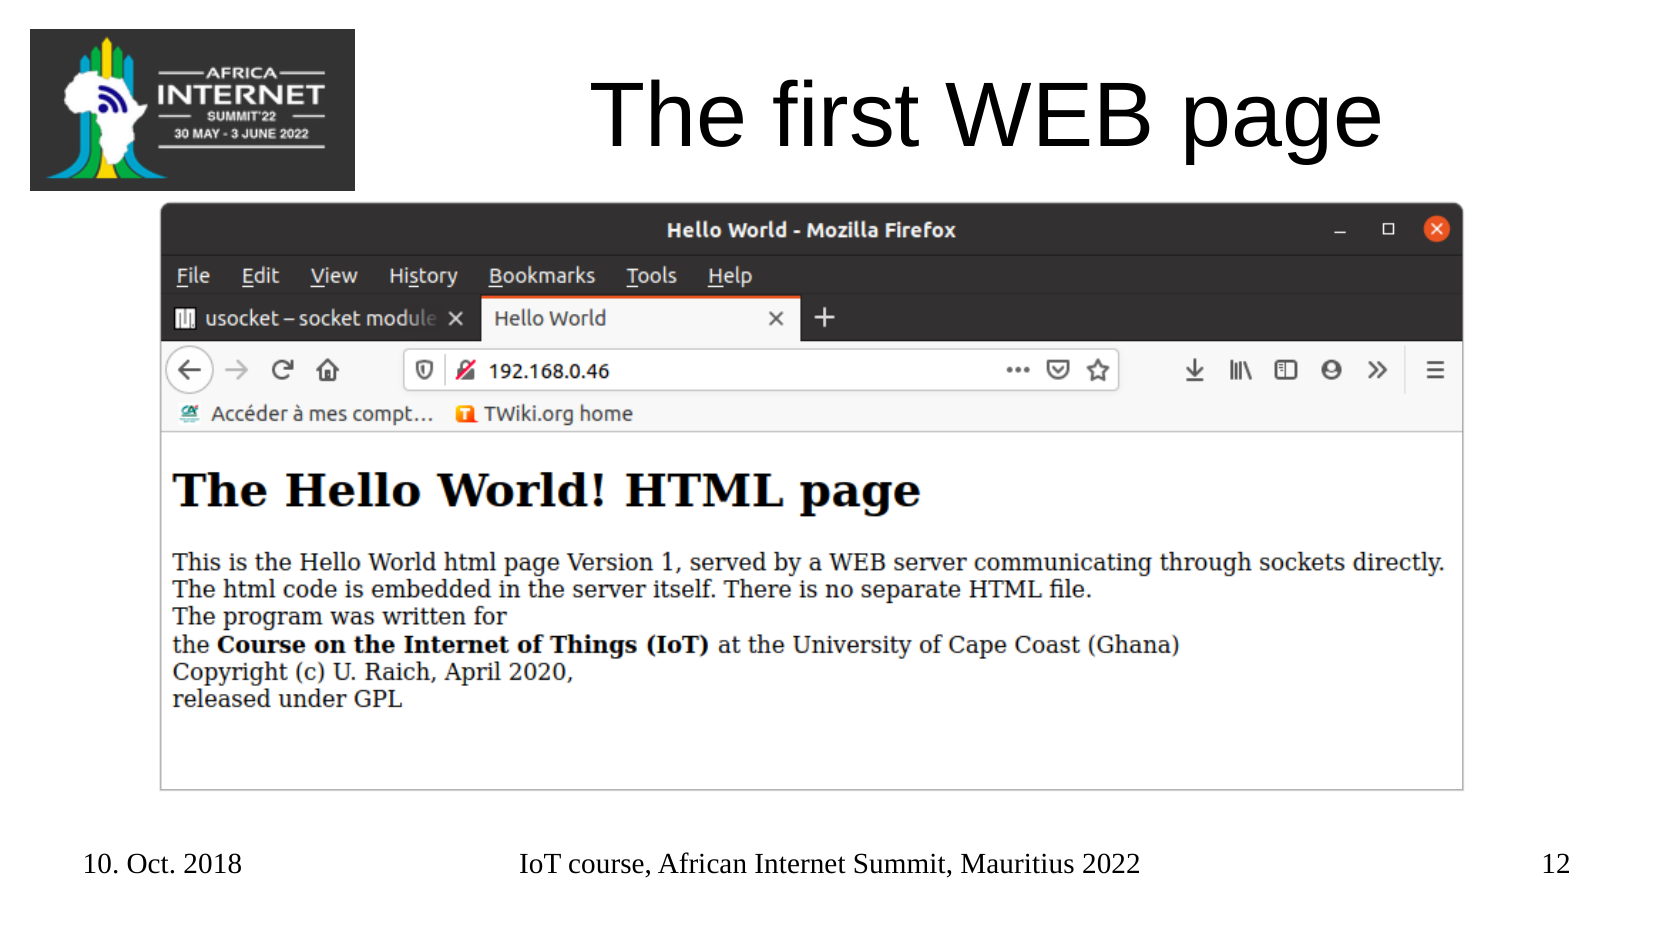

# The first WEB page
10. Oct. 2018
IoT course, African Internet Summit, Mauritius 2022
12